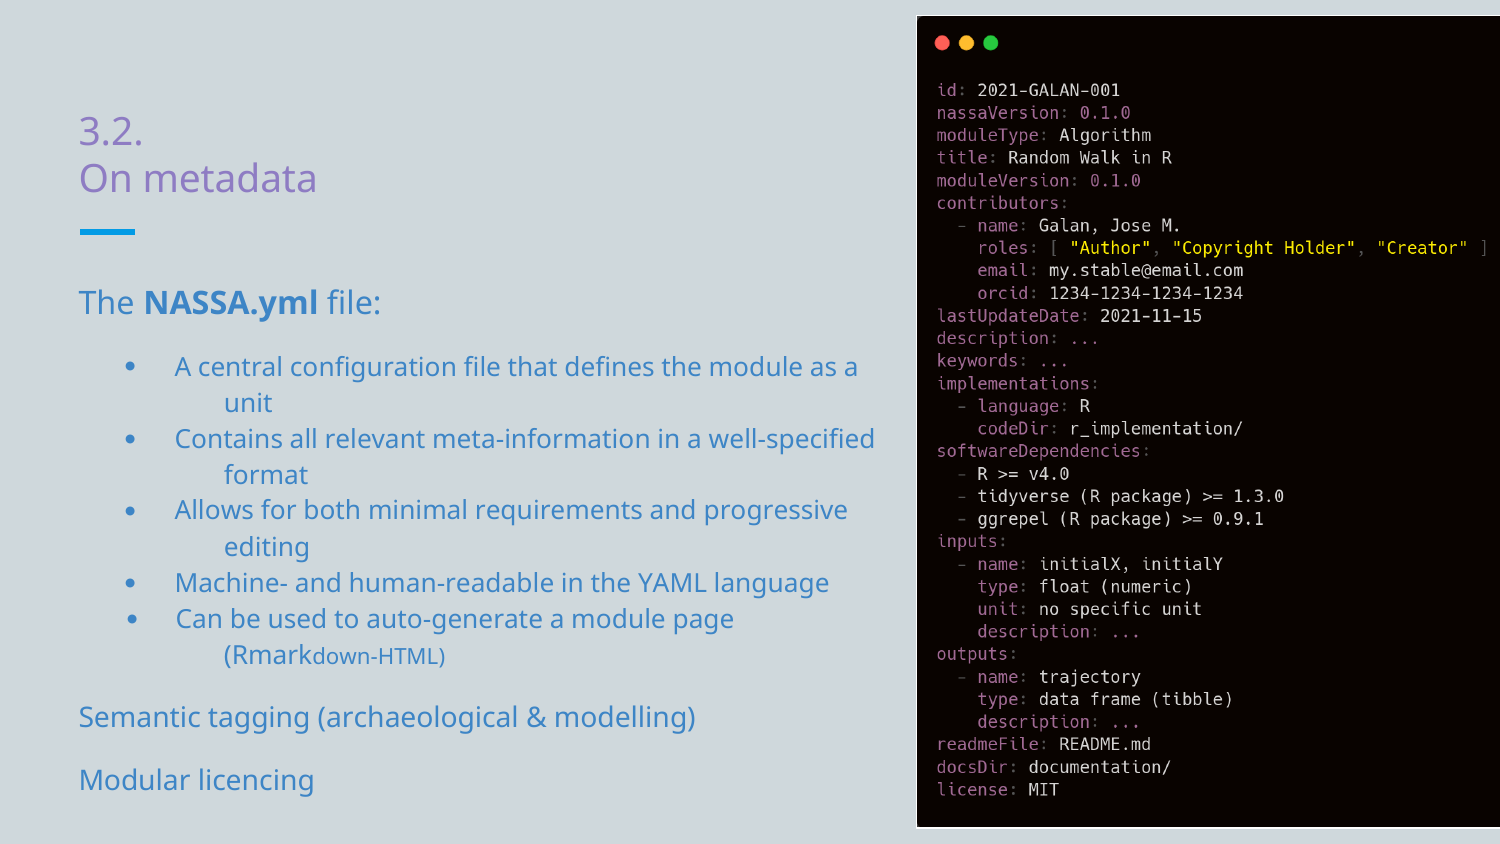

# 3.2.
On metadata
The NASSA.yml file:
A central configuration file that defines the module as a unit
Contains all relevant meta-information in a well-specified format
Allows for both minimal requirements and progressive editing
Machine- and human-readable in the YAML language
Can be used to auto-generate a module page (Rmarkdown-HTML)
Semantic tagging (archaeological & modelling)
Modular licencing